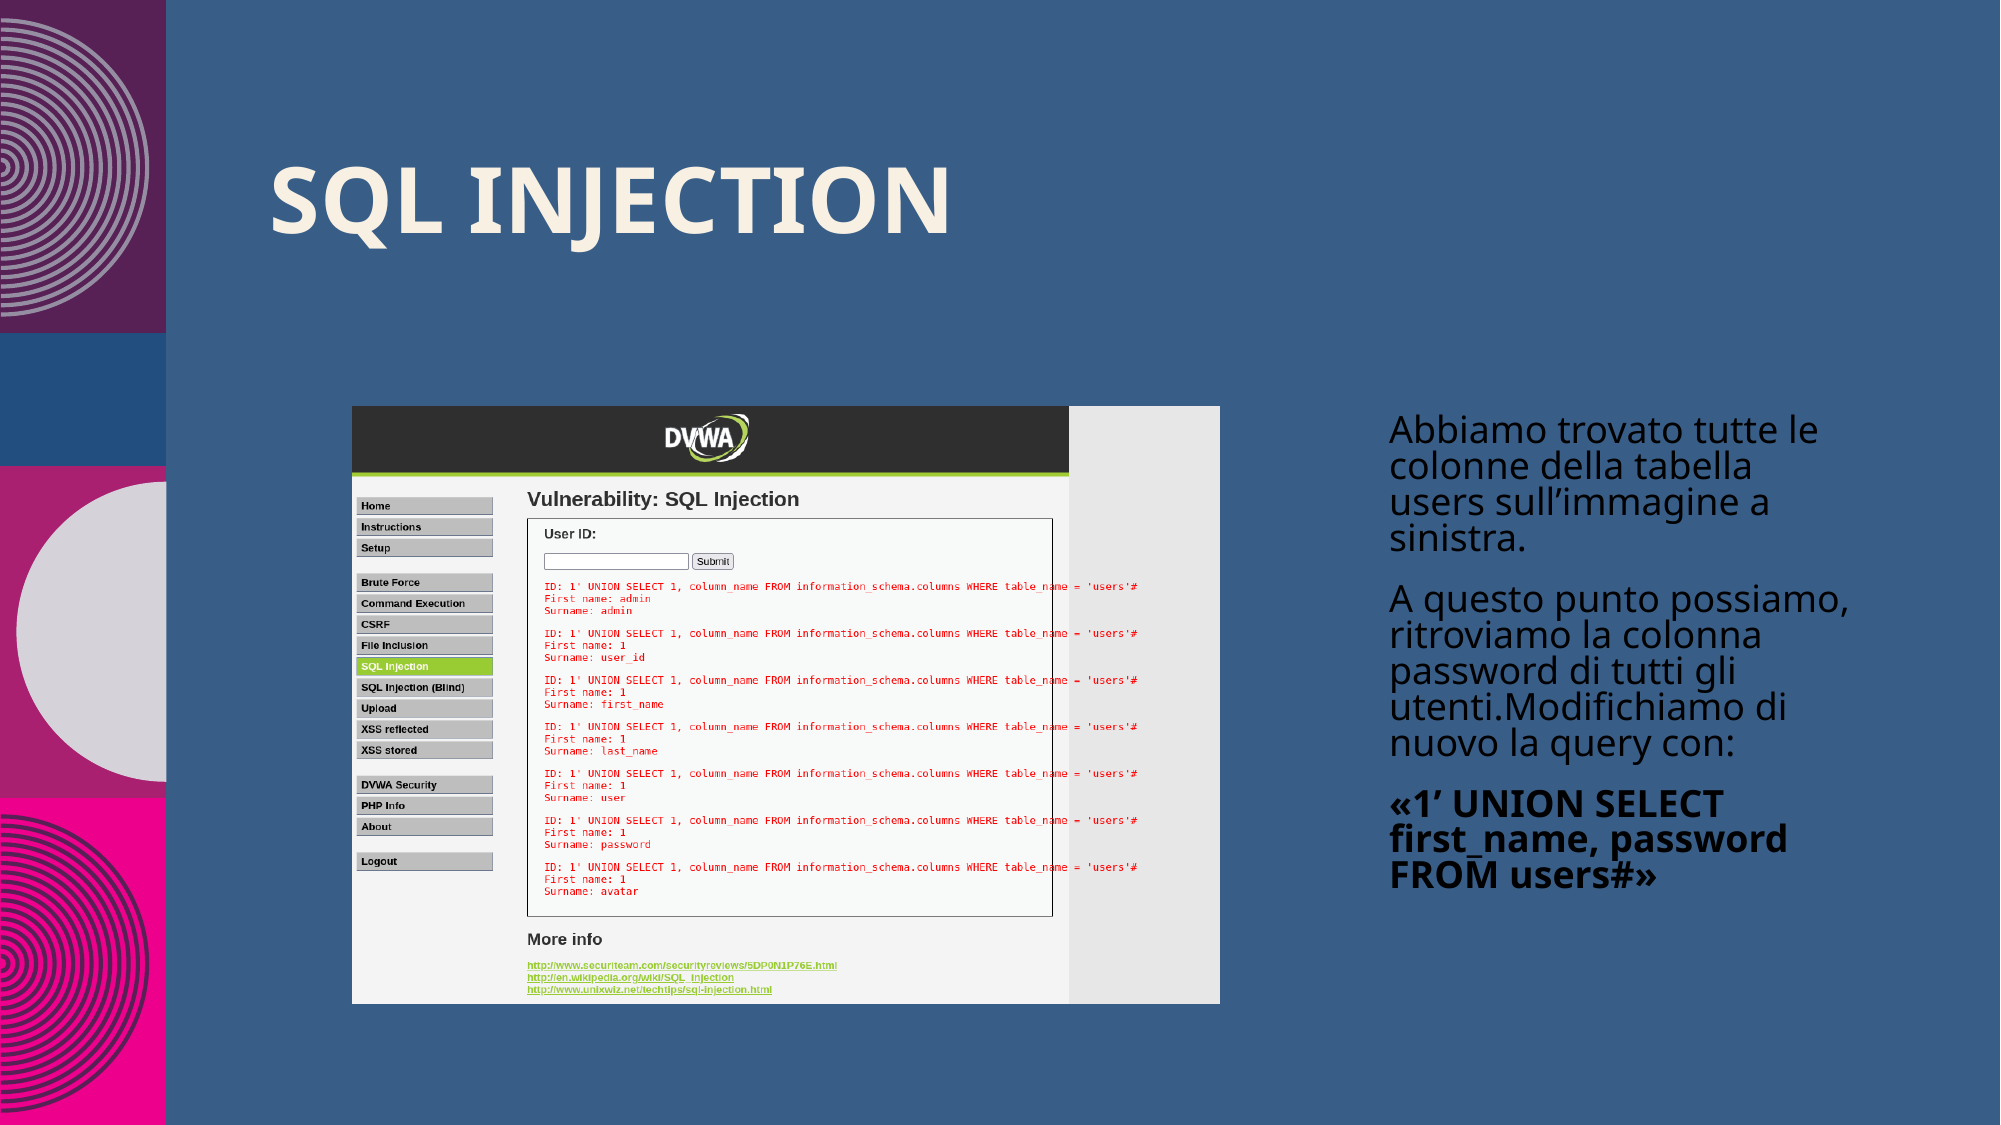

# Sql injection
Abbiamo trovato tutte le colonne della tabella users sull’immagine a sinistra.
A questo punto possiamo, ritroviamo la colonna password di tutti gli utenti.Modifichiamo di nuovo la query con:
«1’ UNION SELECT first_name, password FROM users#»